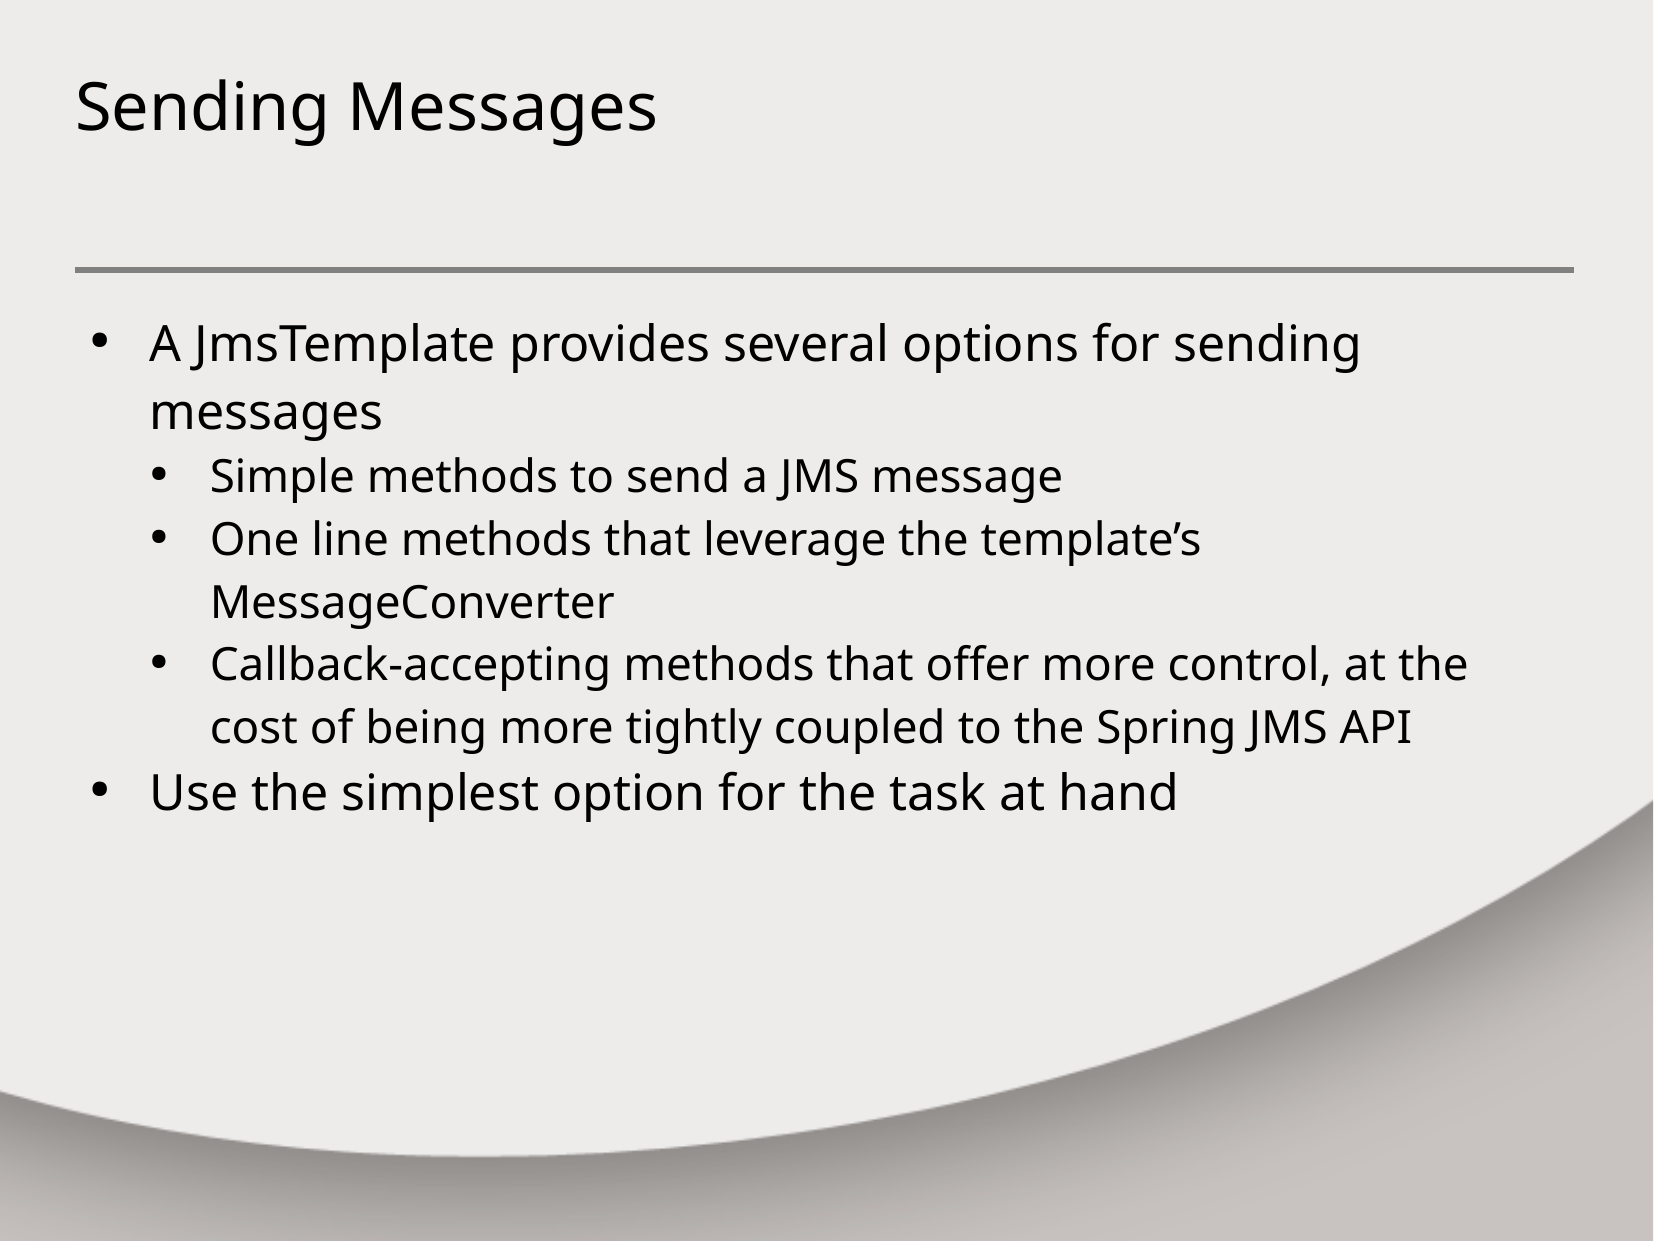

# Sending Messages
A JmsTemplate provides several options for sending messages
Simple methods to send a JMS message
One line methods that leverage the template’s MessageConverter
Callback-accepting methods that offer more control, at the cost of being more tightly coupled to the Spring JMS API
Use the simplest option for the task at hand